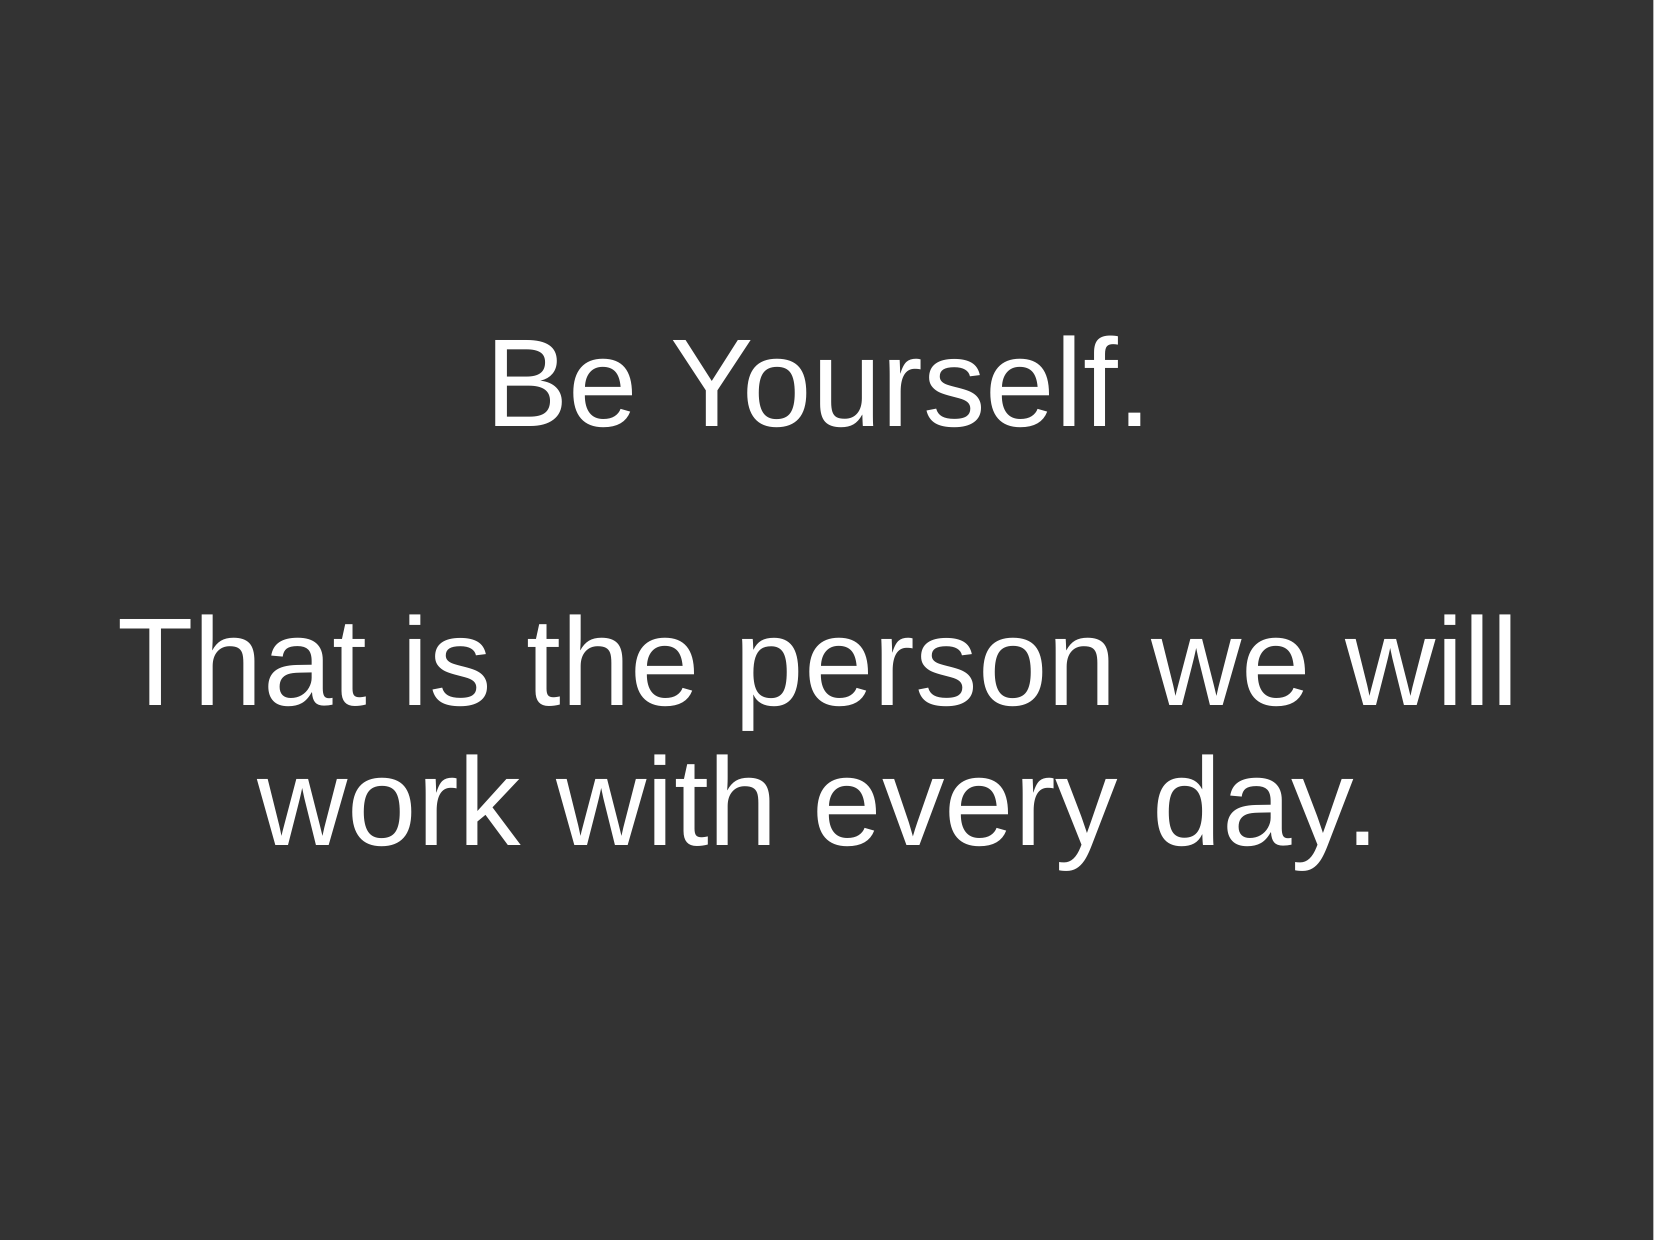

# Be Yourself.
That is the person we will work with every day.